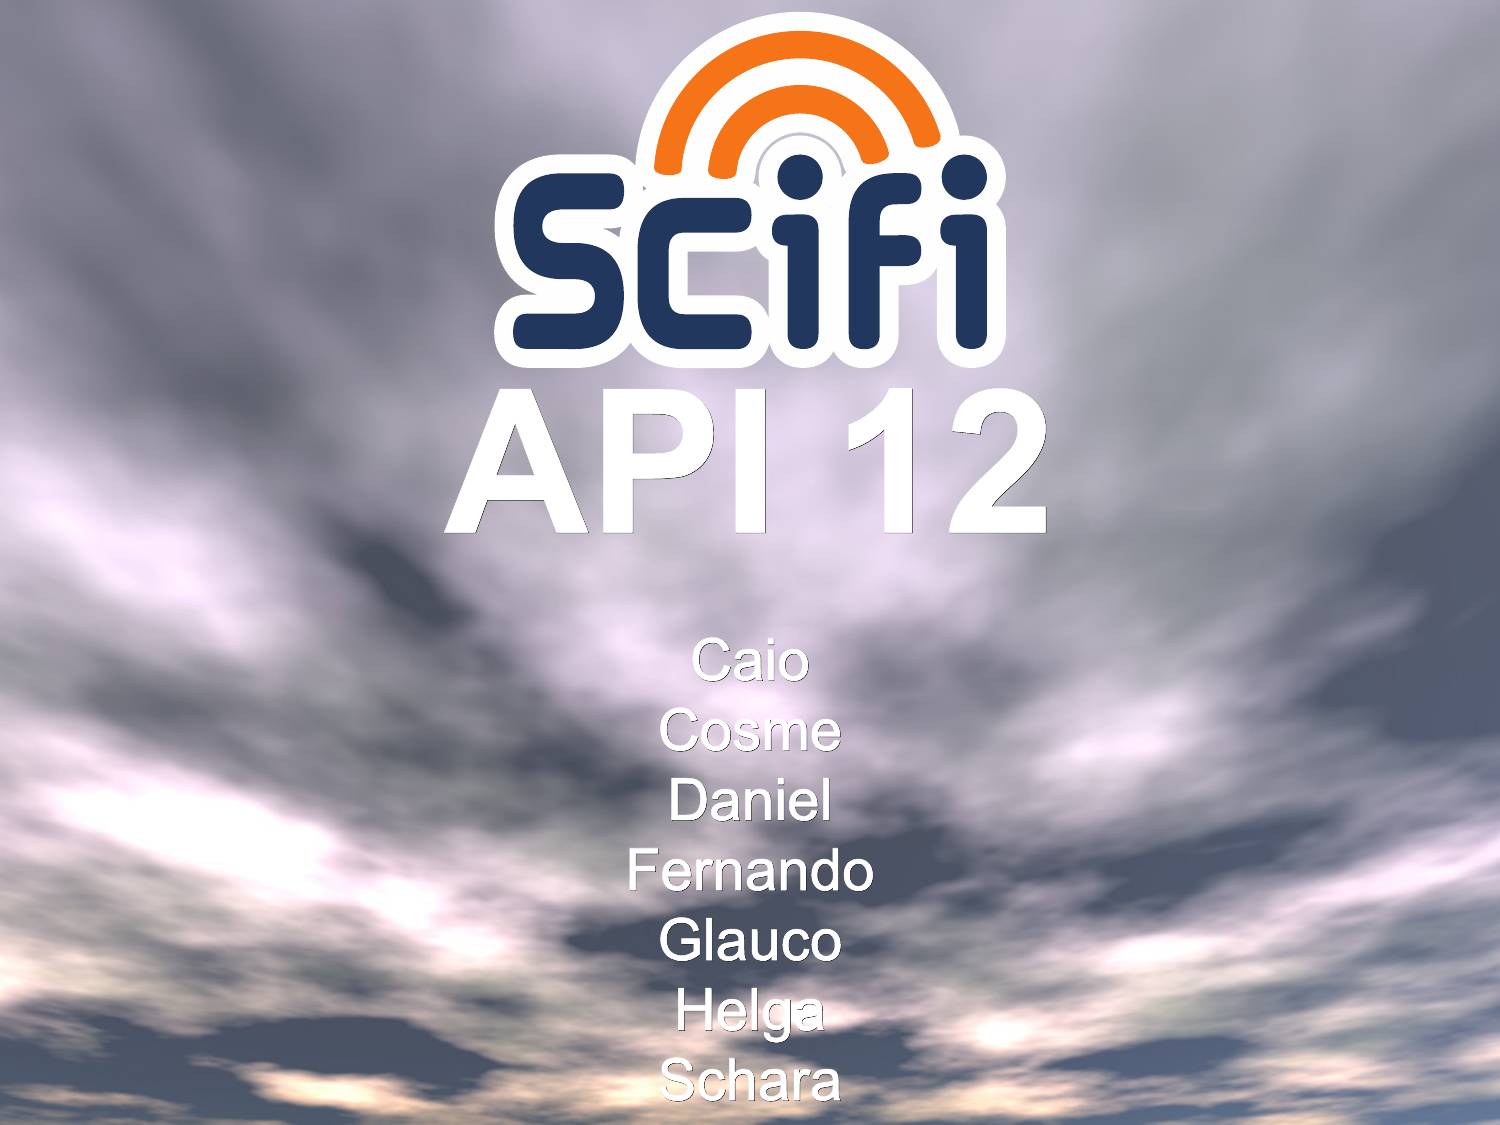

# API 12
Caio
Cosme
Daniel
Fernando
Glauco
Helga
Schara